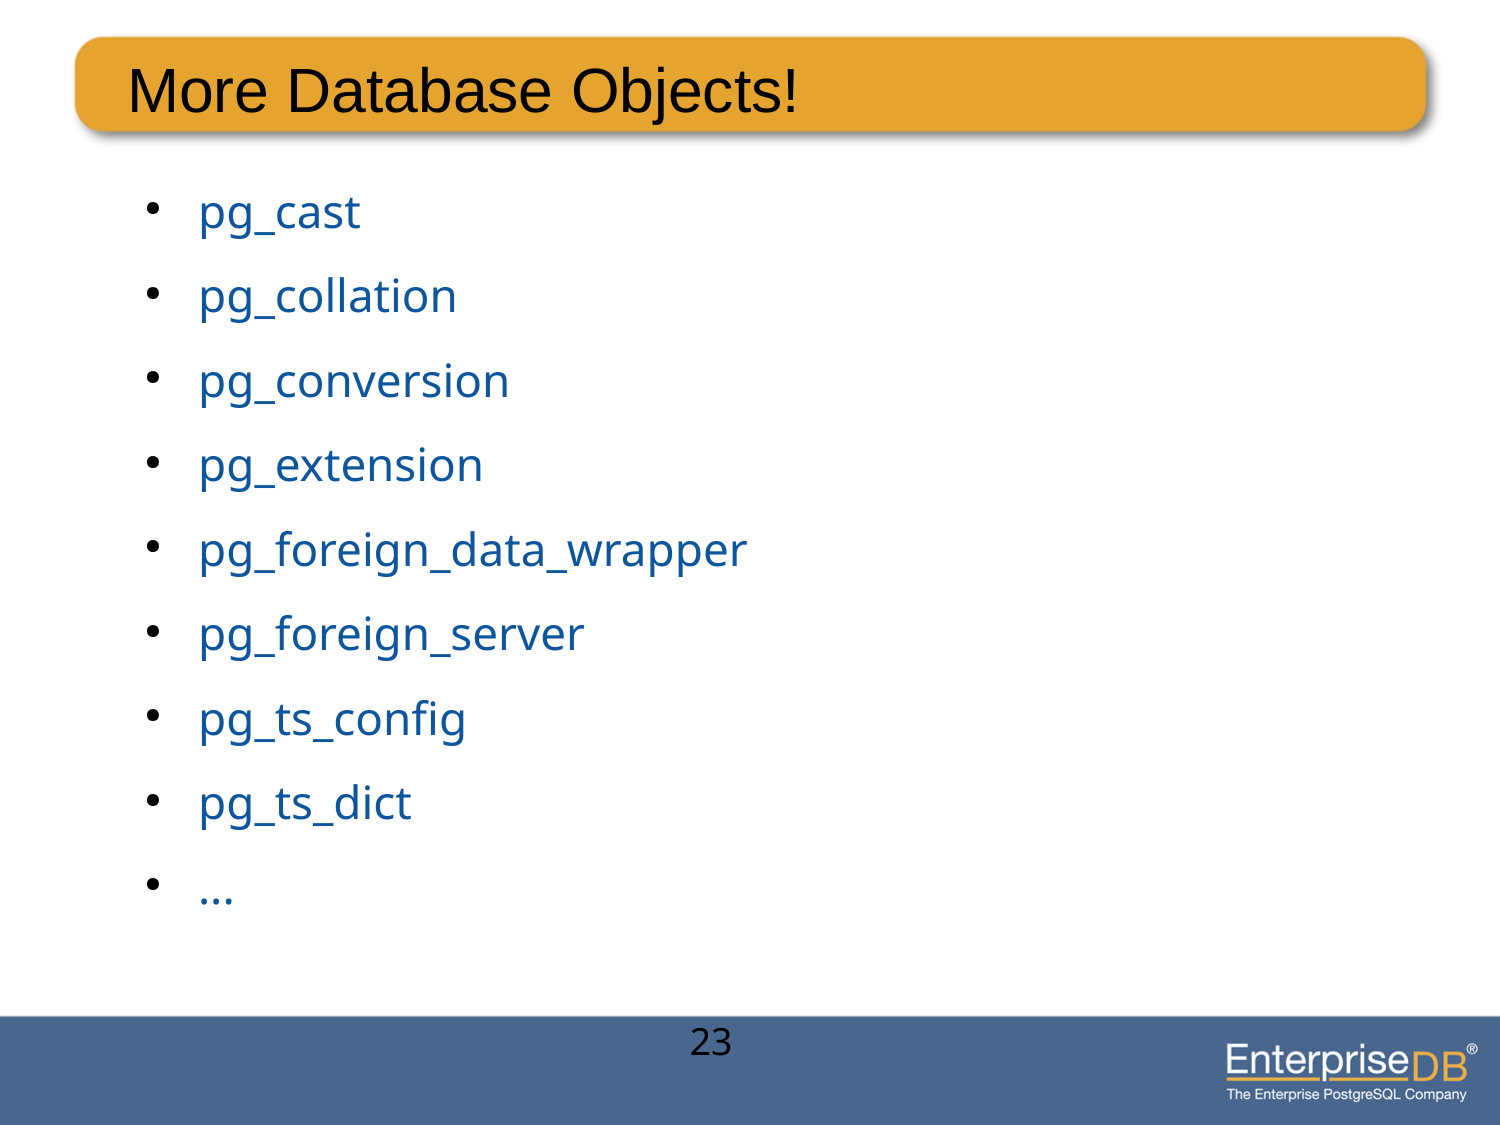

# More Database Objects!
pg_cast
pg_collation
pg_conversion
pg_extension
pg_foreign_data_wrapper
pg_foreign_server
pg_ts_config
pg_ts_dict
...